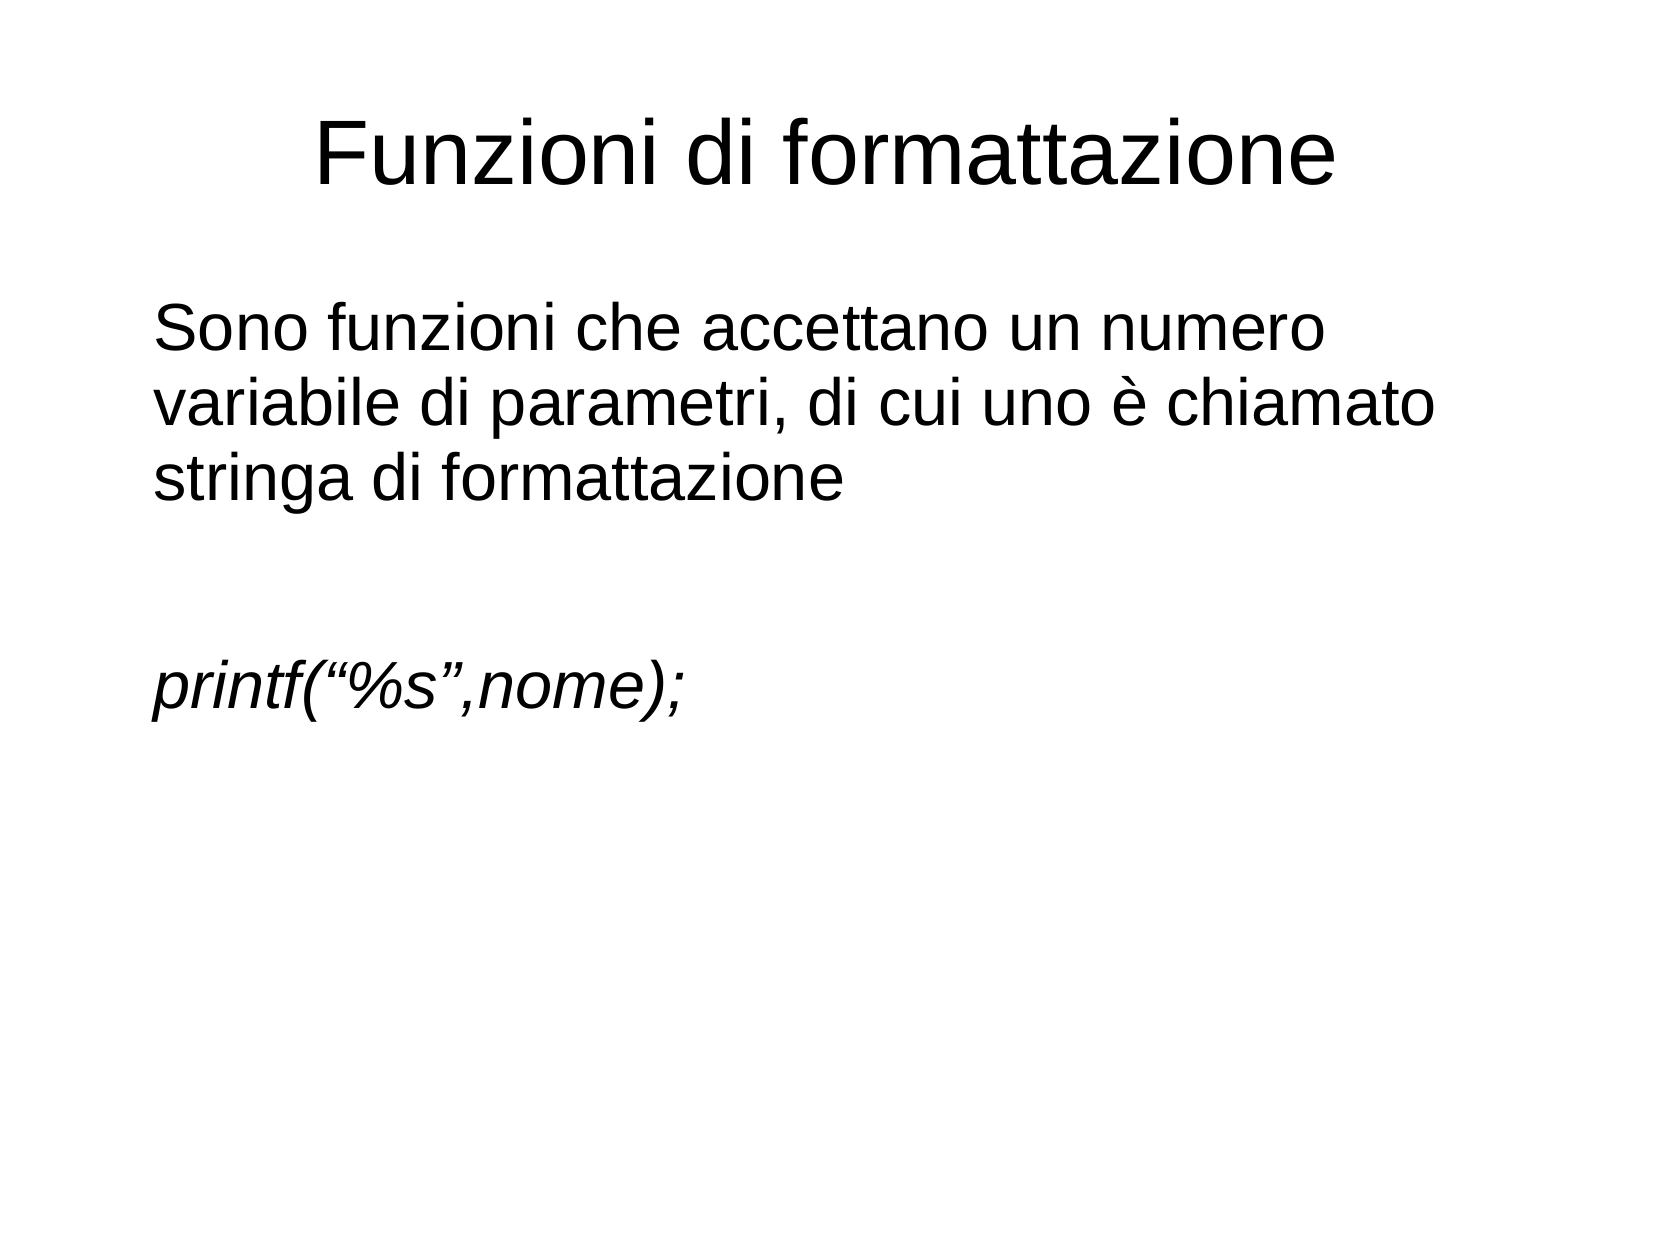

# Funzioni di formattazione
Sono funzioni che accettano un numero variabile di parametri, di cui uno è chiamato stringa di formattazione
printf(“%s”,nome);